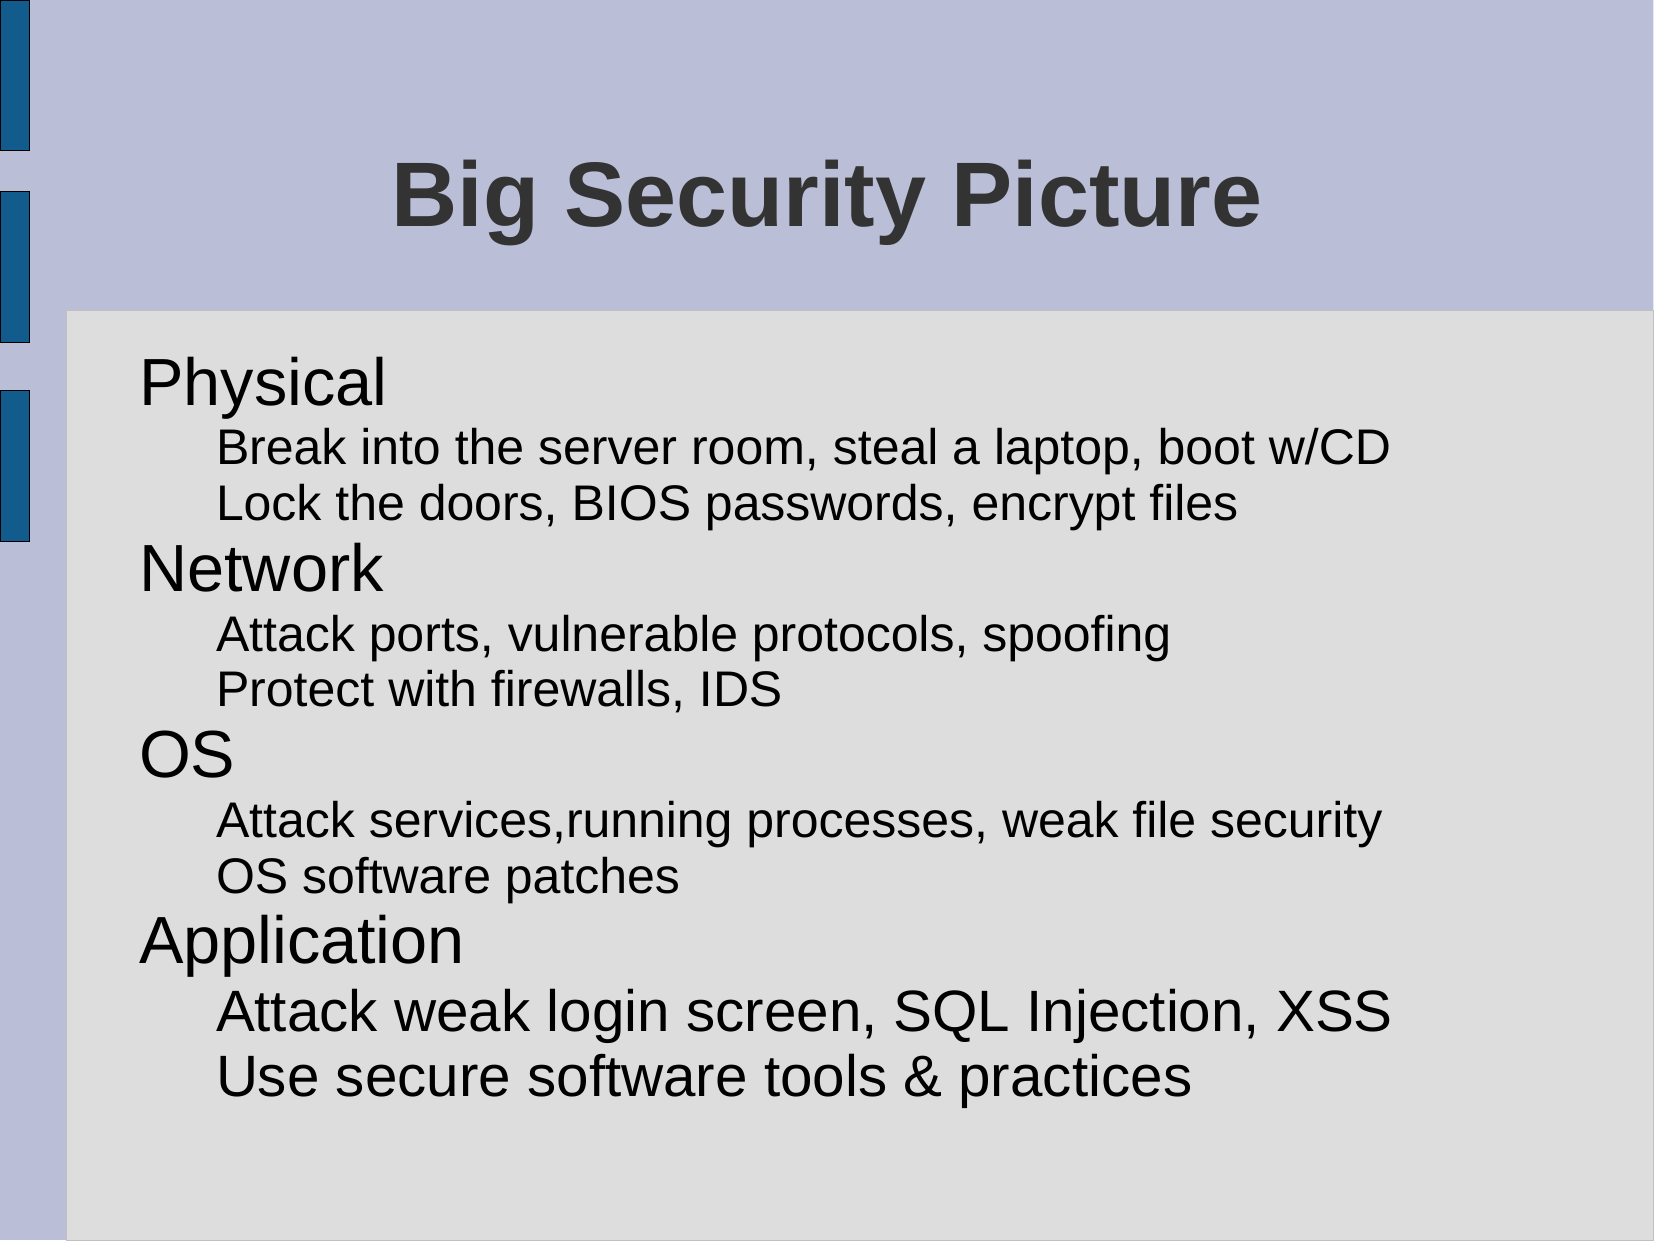

# Big Security Picture
Physical
Break into the server room, steal a laptop, boot w/CD
Lock the doors, BIOS passwords, encrypt files
Network
Attack ports, vulnerable protocols, spoofing
Protect with firewalls, IDS
OS
Attack services,running processes, weak file security
OS software patches
Application
Attack weak login screen, SQL Injection, XSS
Use secure software tools & practices